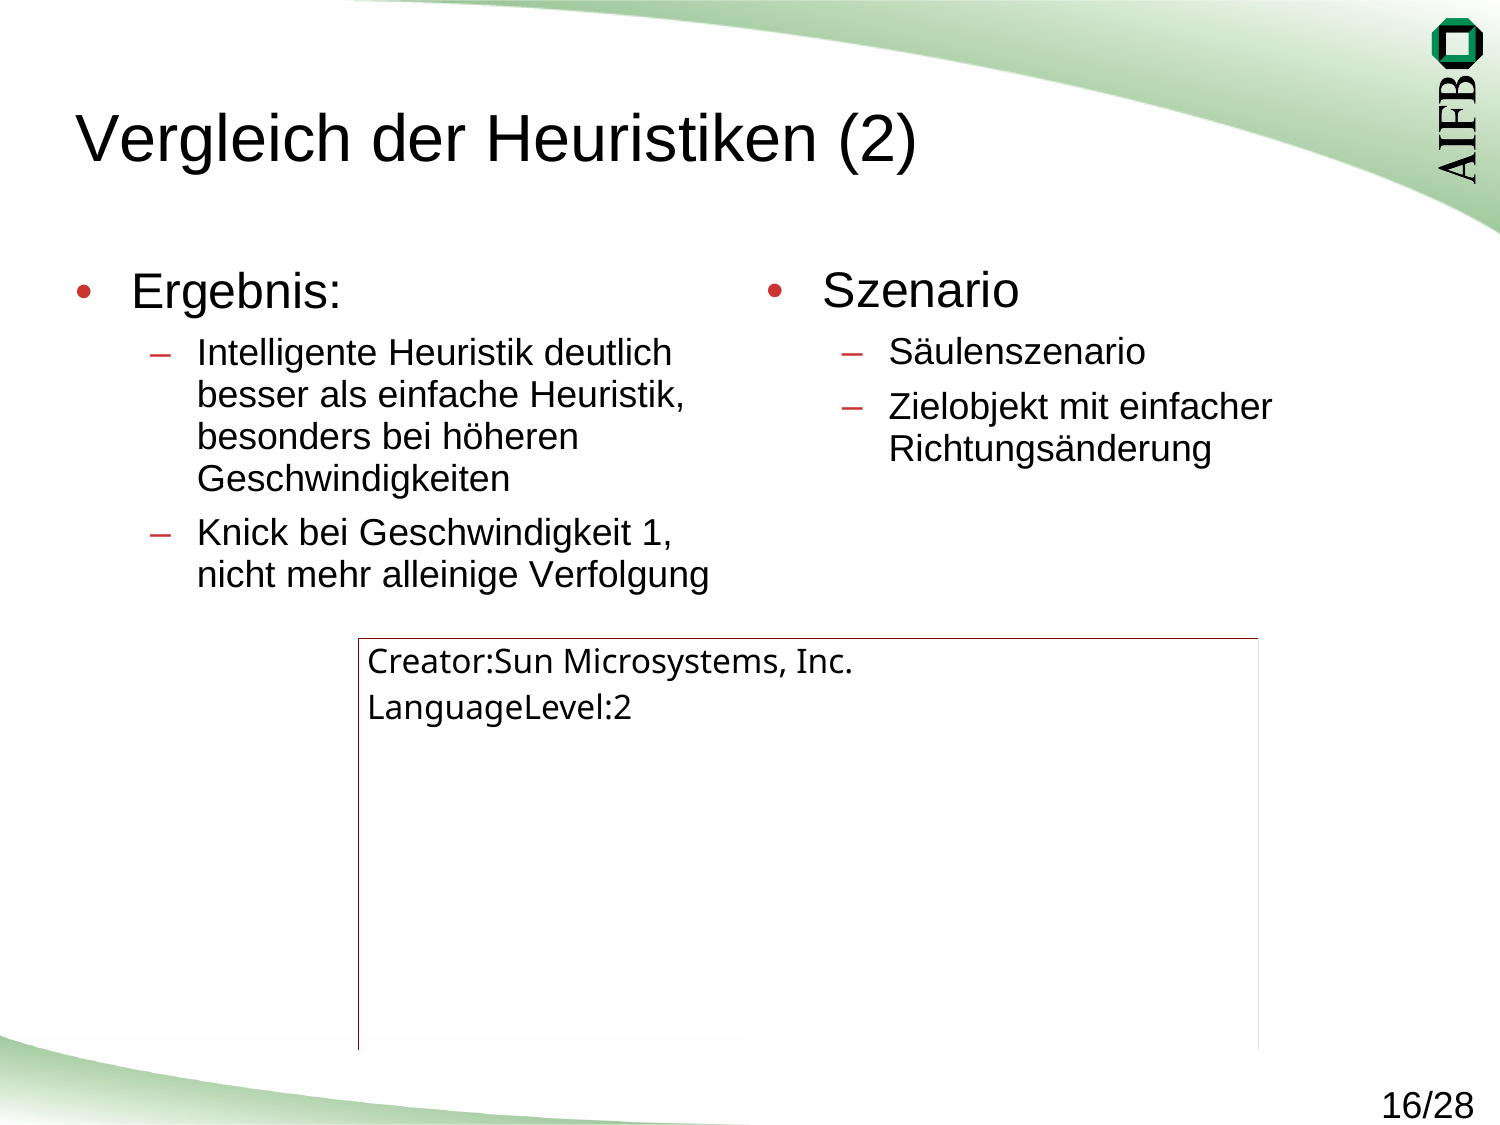

# Vergleich der Heuristiken (2)
Szenario
Säulenszenario
Zielobjekt mit einfacher Richtungsänderung
Ergebnis:
Intelligente Heuristik deutlich besser als einfache Heuristik, besonders bei höheren Geschwindigkeiten
Knick bei Geschwindigkeit 1, nicht mehr alleinige Verfolgung
16